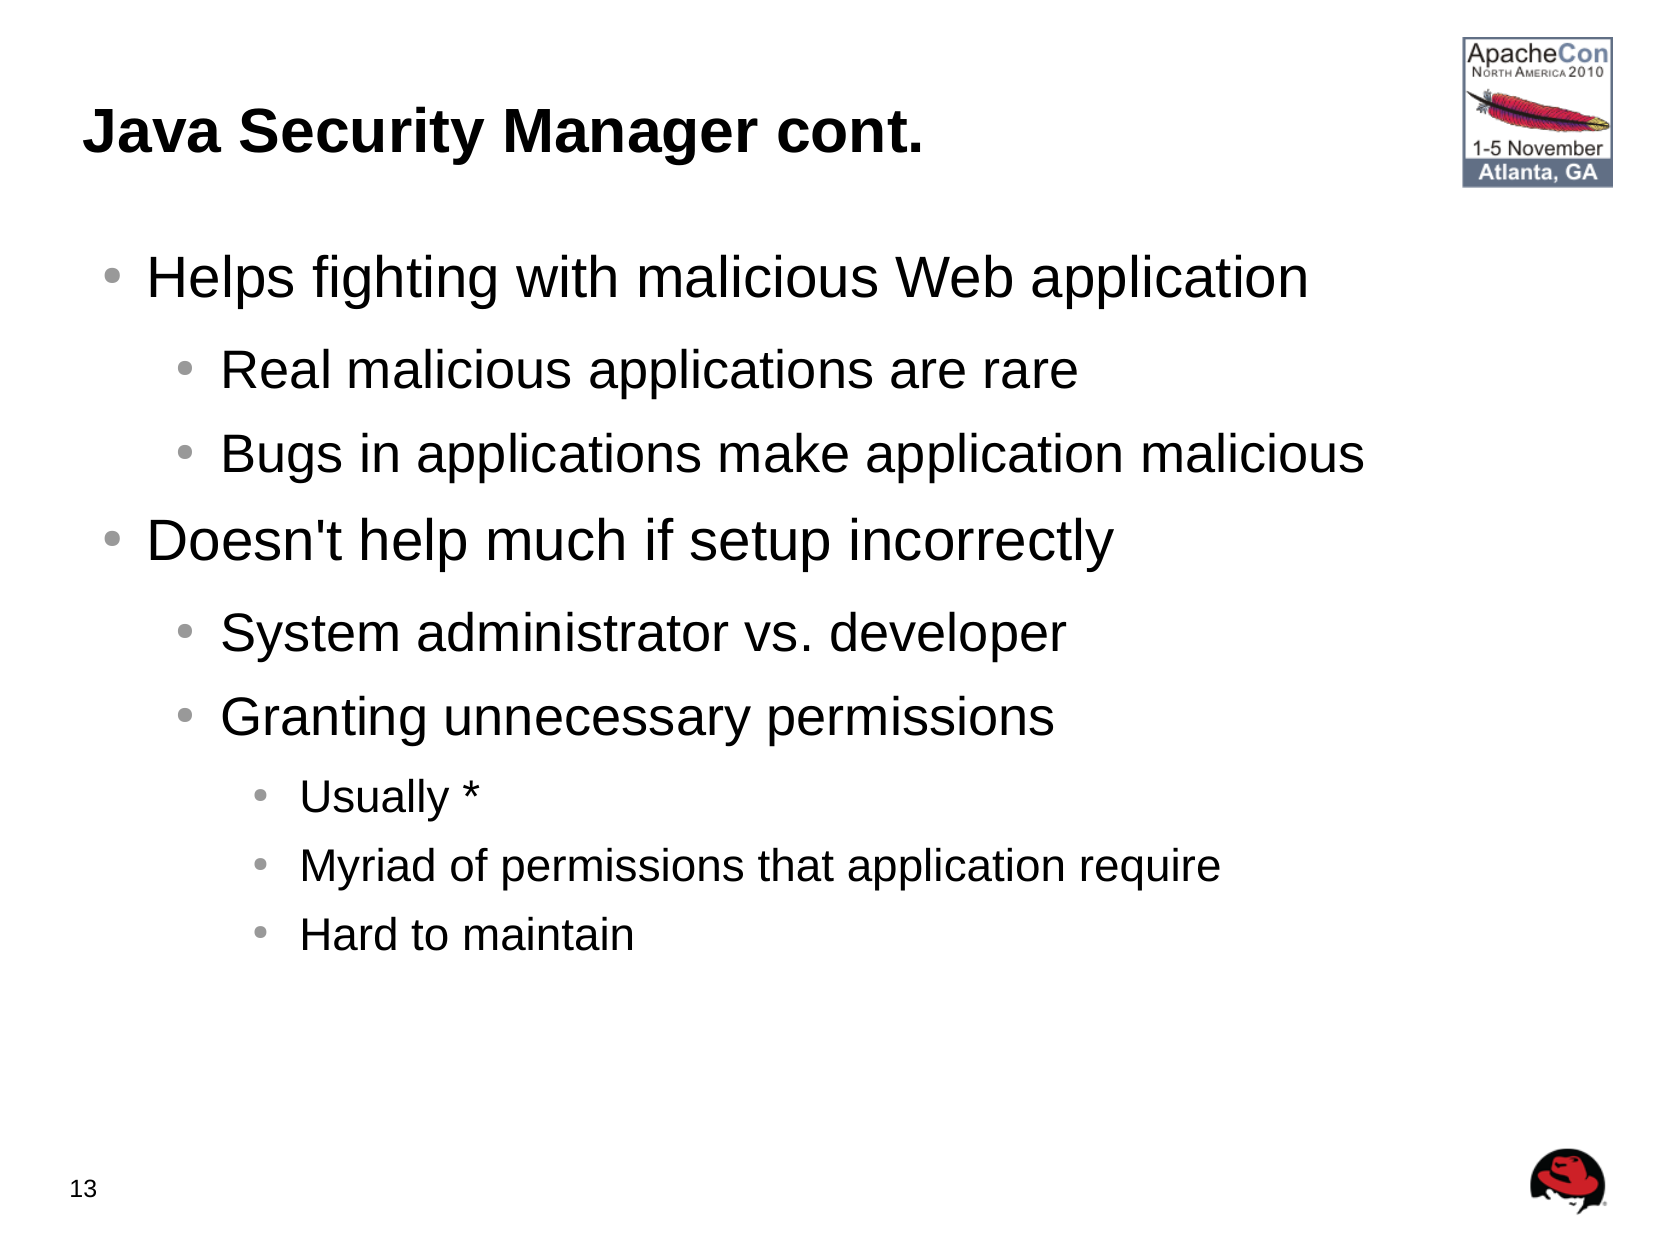

# Java Security Manager cont.
Helps fighting with malicious Web application
Real malicious applications are rare
Bugs in applications make application malicious
Doesn't help much if setup incorrectly
System administrator vs. developer
Granting unnecessary permissions
Usually *
Myriad of permissions that application require
Hard to maintain